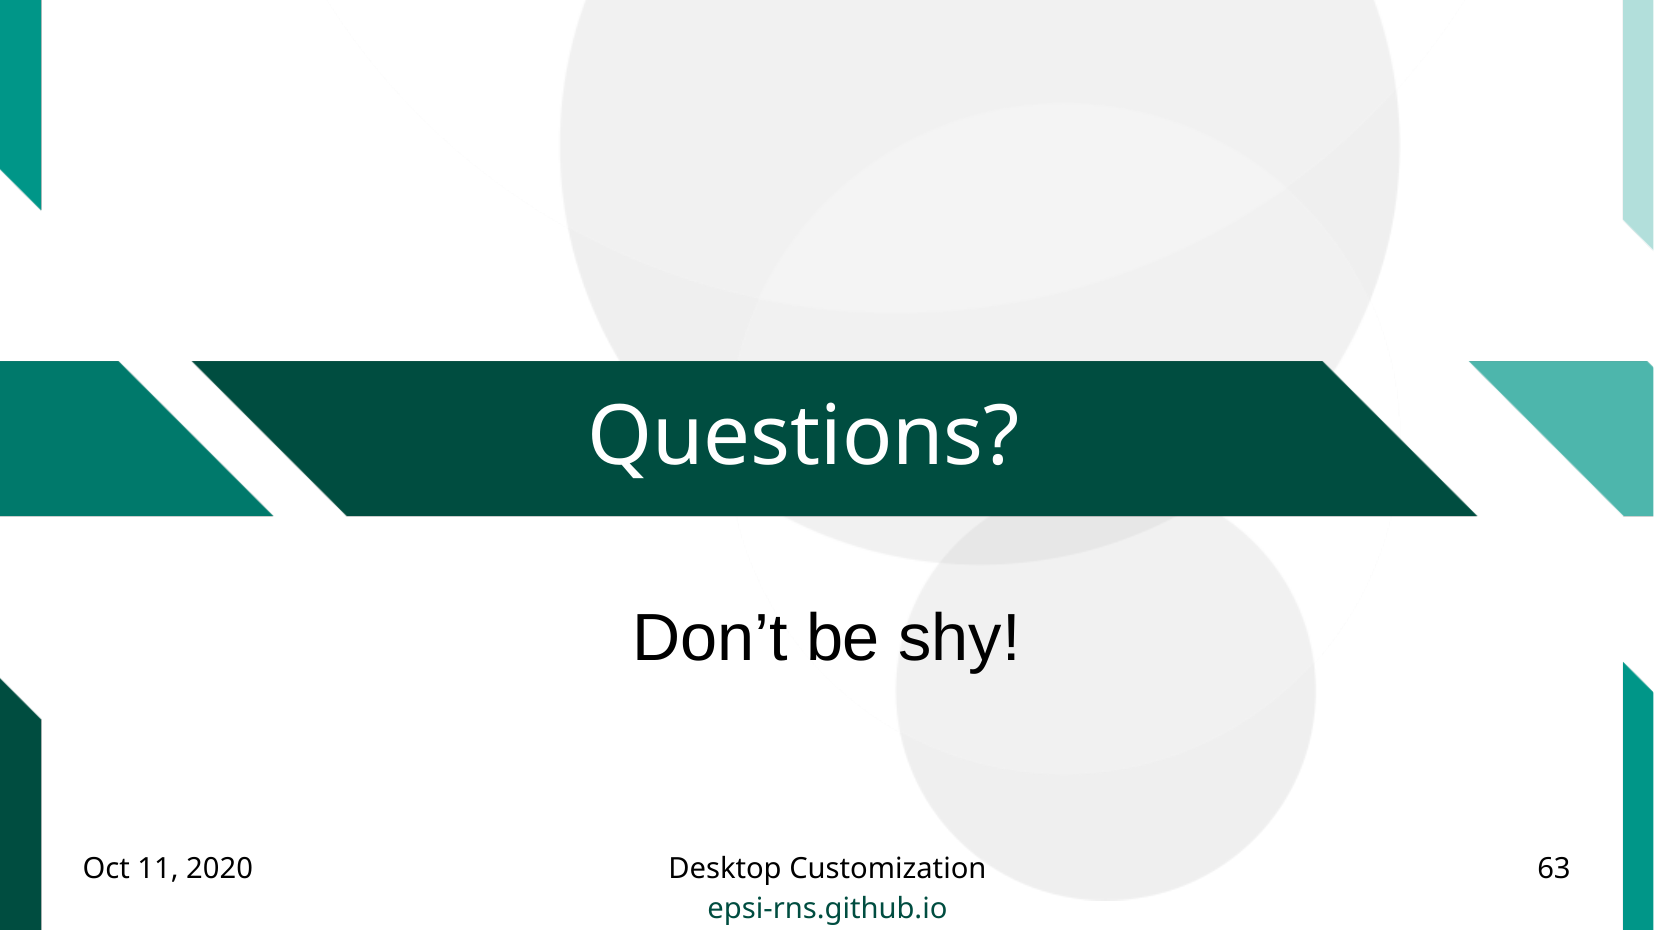

# Questions?
Don’t be shy!
Oct 11, 2020
Desktop Customization
63